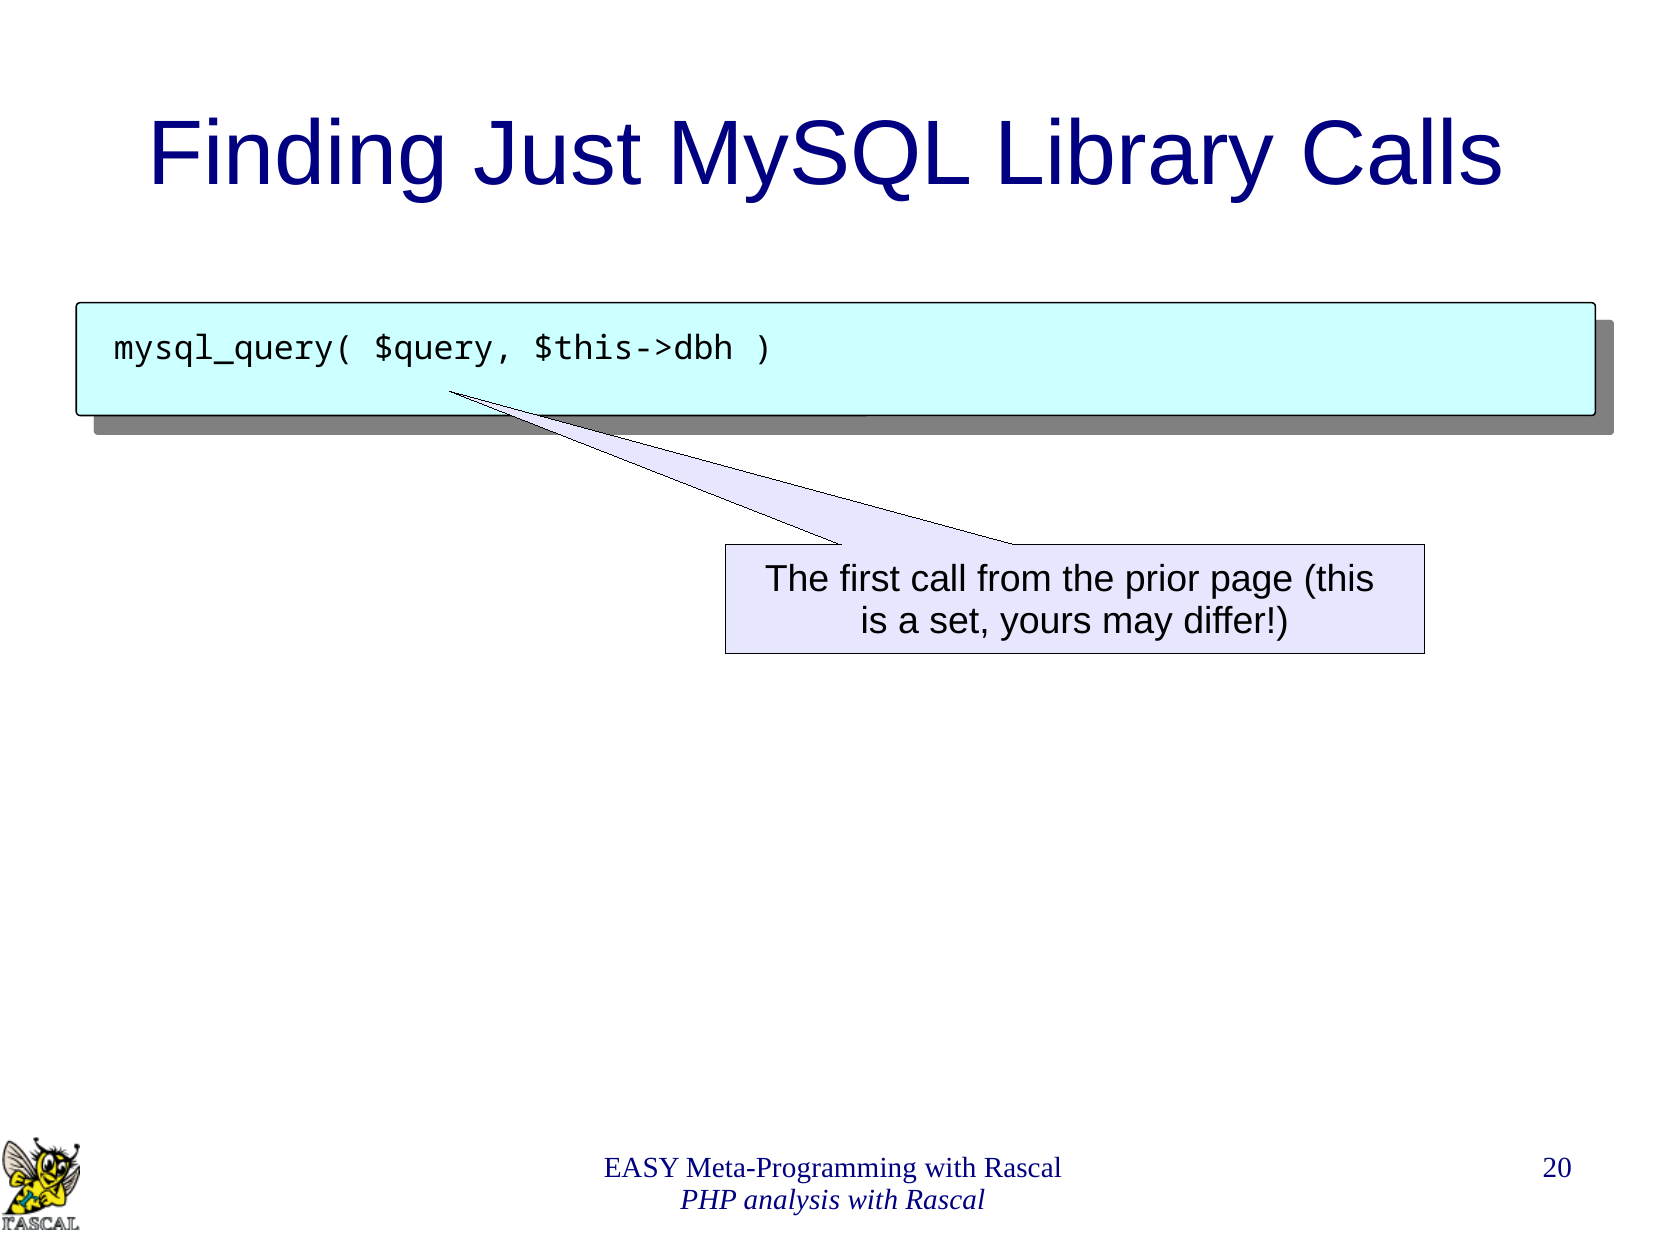

# Finding Just MySQL Library Calls
mysql_query( $query, $this->dbh )
The first call from the prior page (this
is a set, yours may differ!)
20